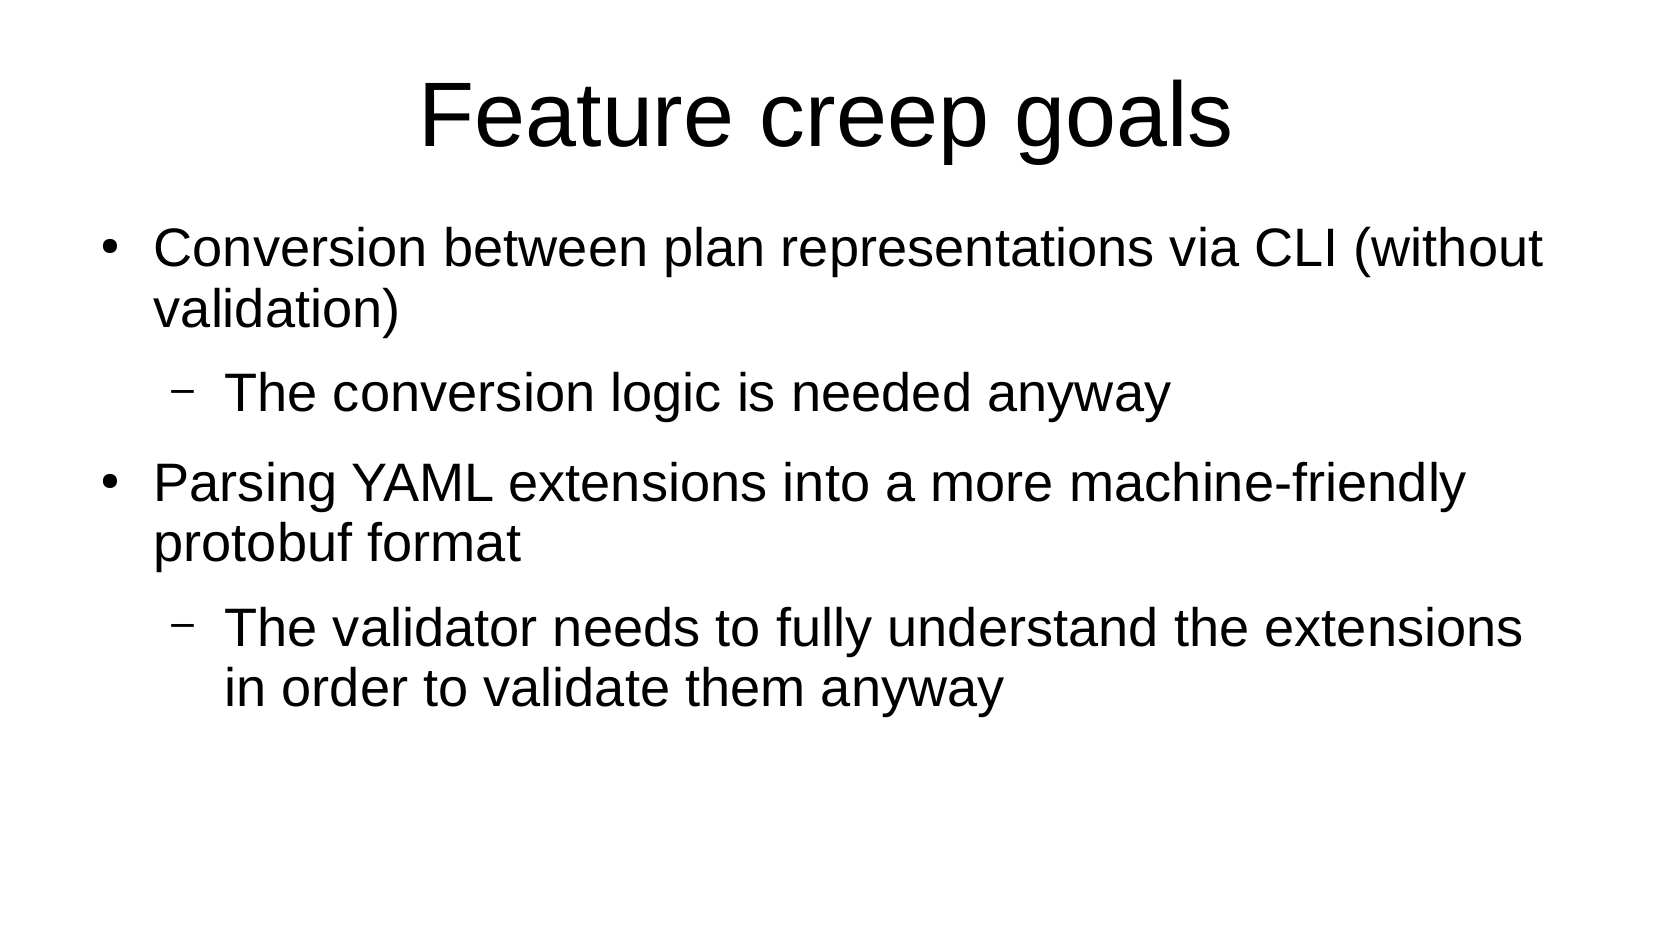

# Feature creep goals
Conversion between plan representations via CLI (without validation)
The conversion logic is needed anyway
Parsing YAML extensions into a more machine-friendly protobuf format
The validator needs to fully understand the extensions in order to validate them anyway